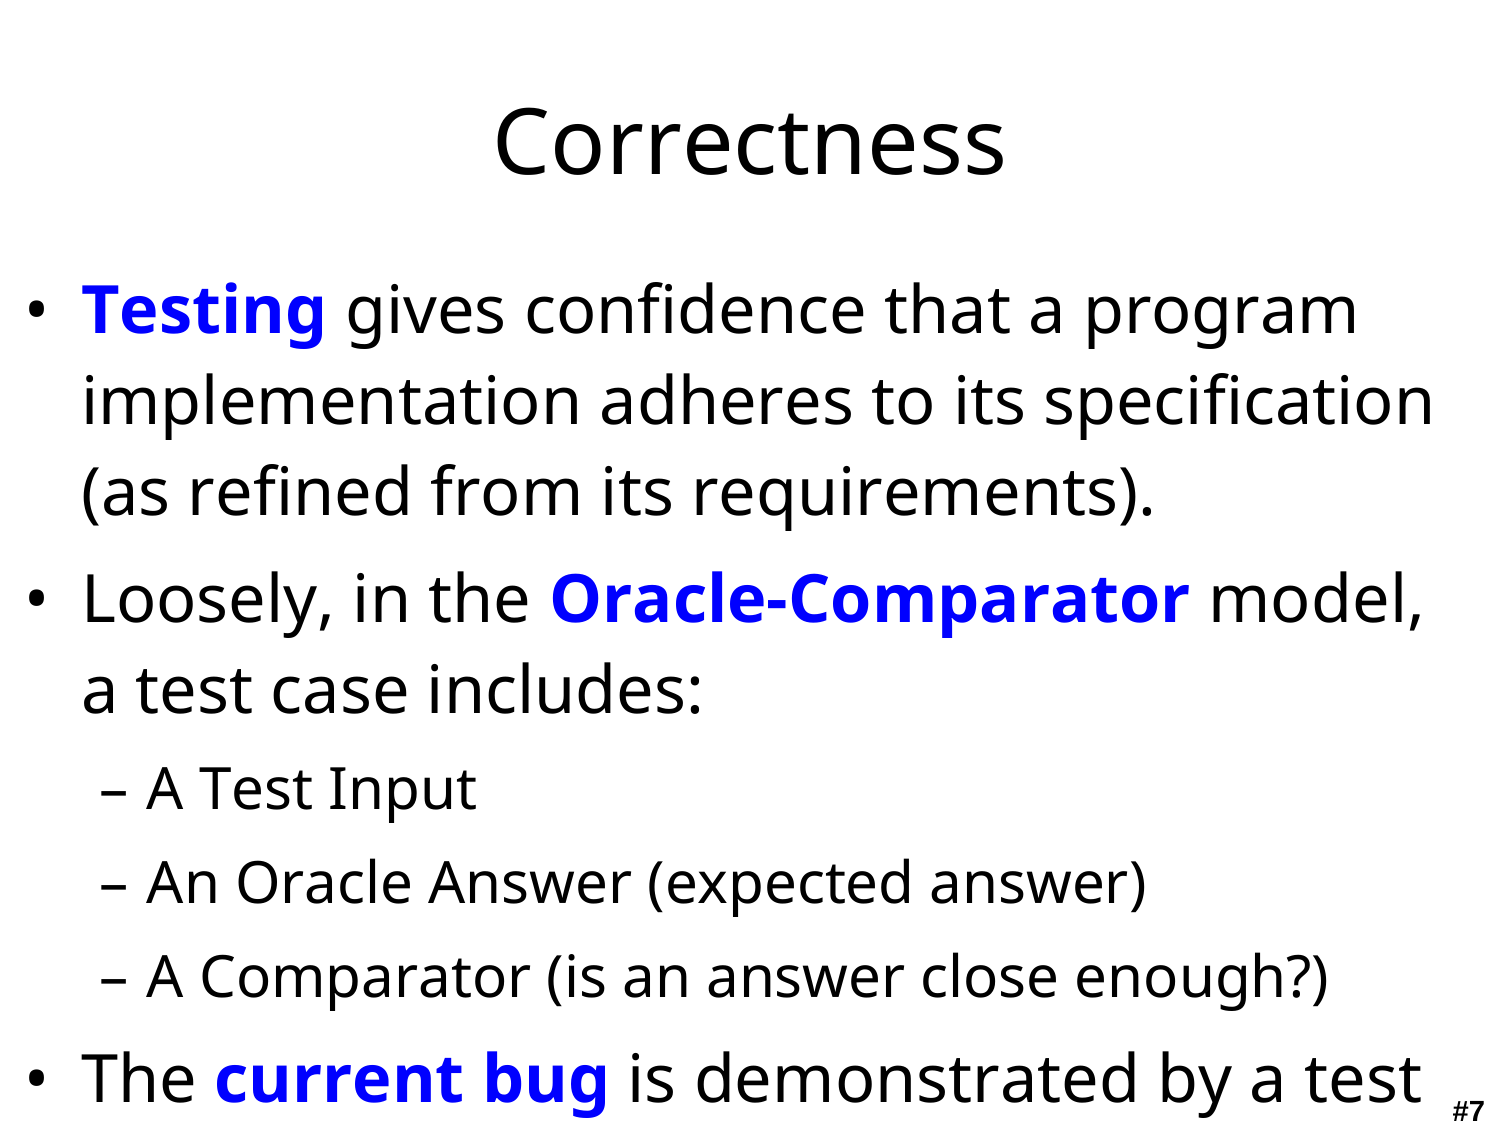

# Correctness
Testing gives confidence that a program implementation adheres to its specification (as refined from its requirements).
Loosely, in the Oracle-Comparator model, a test case includes:
A Test Input
An Oracle Answer (expected answer)
A Comparator (is an answer close enough?)
The current bug is demonstrated by a test case that currently fails
7